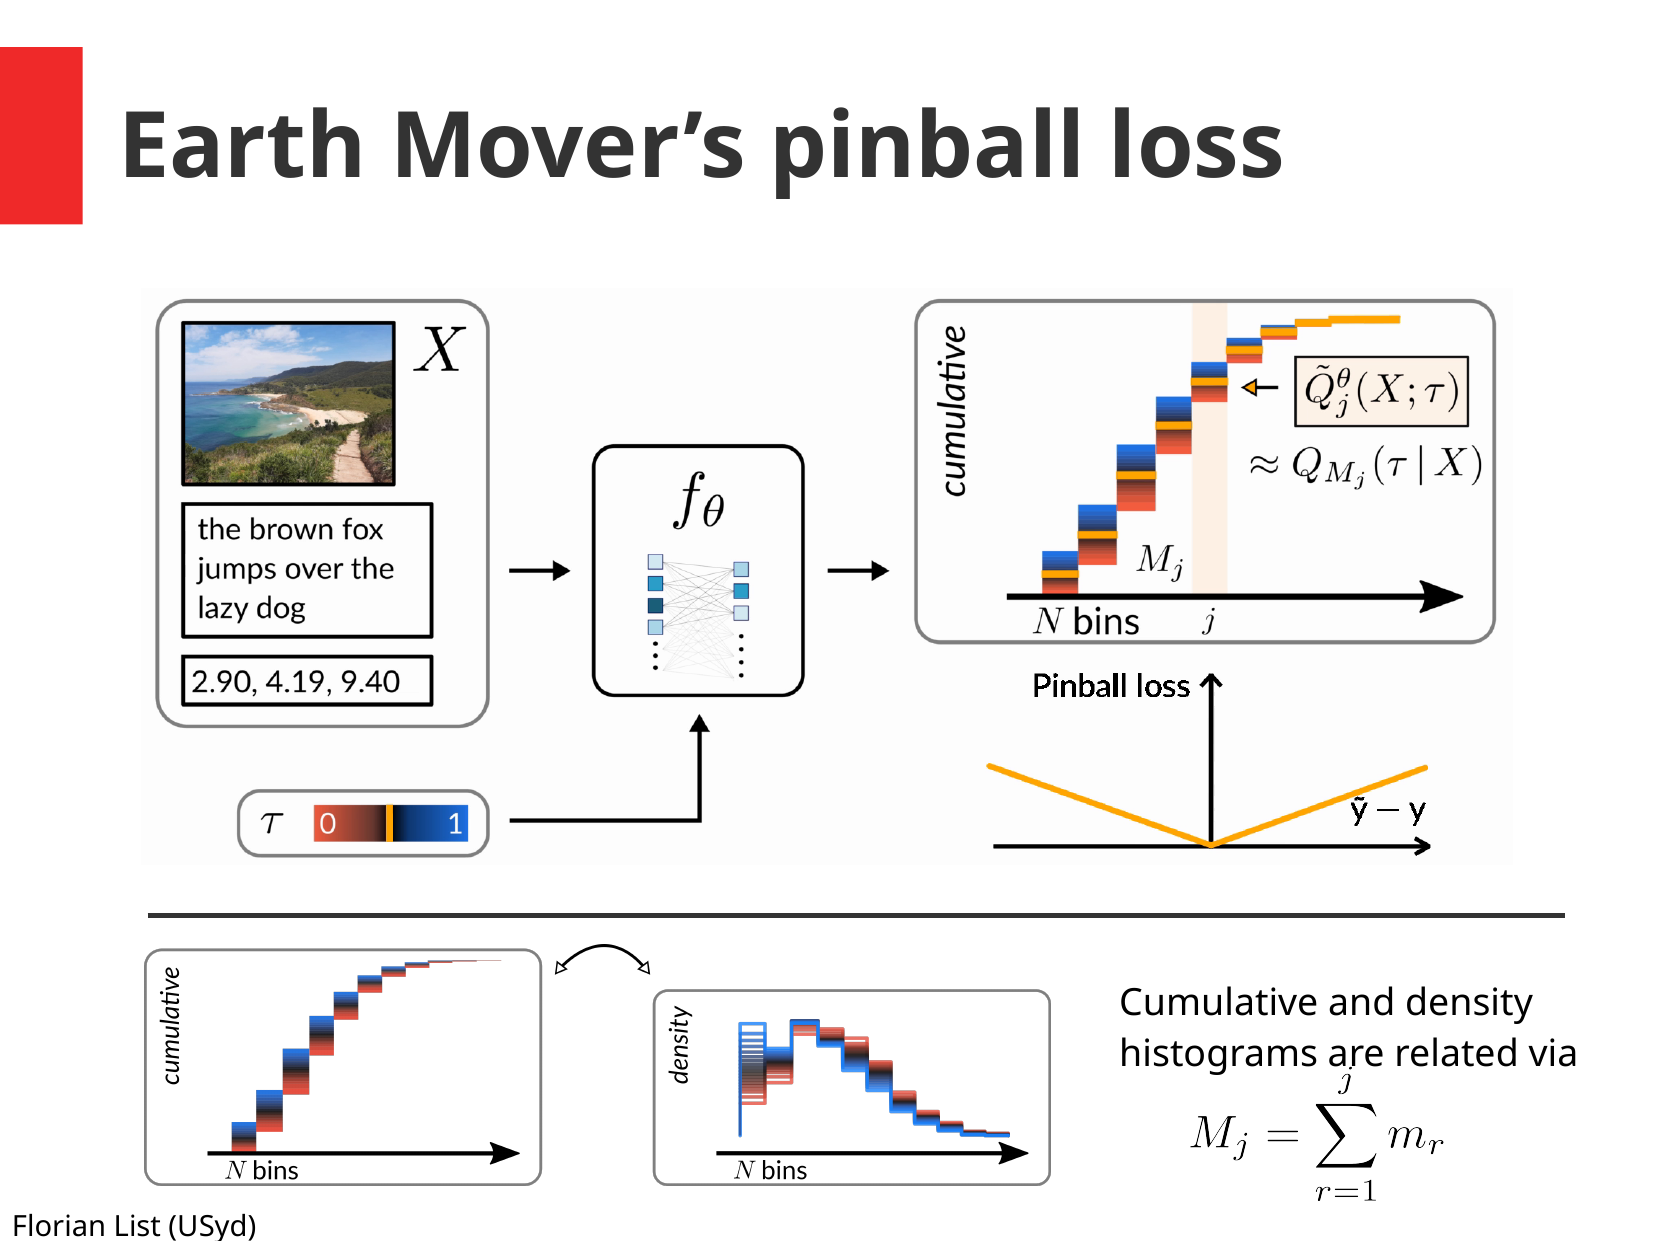

# Earth Mover’s pinball loss
Cumulative and density histograms are related via